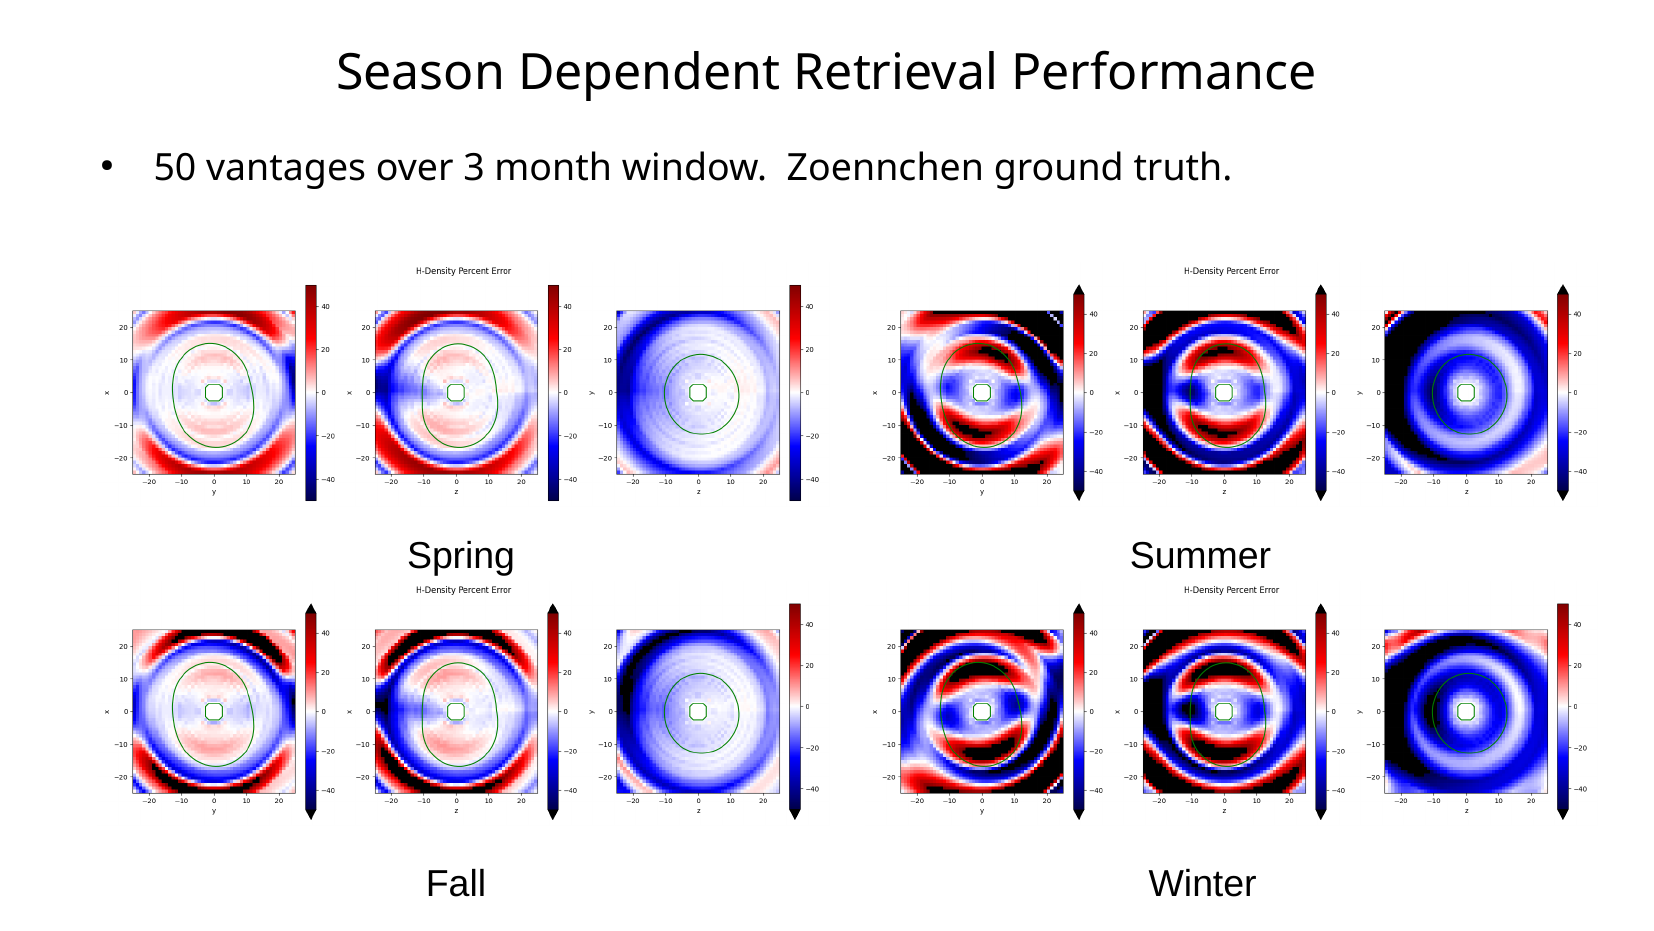

# Season Dependent Retrieval Performance
50 vantages over 3 month window. Zoennchen ground truth.
Spring
Summer
Fall
Winter